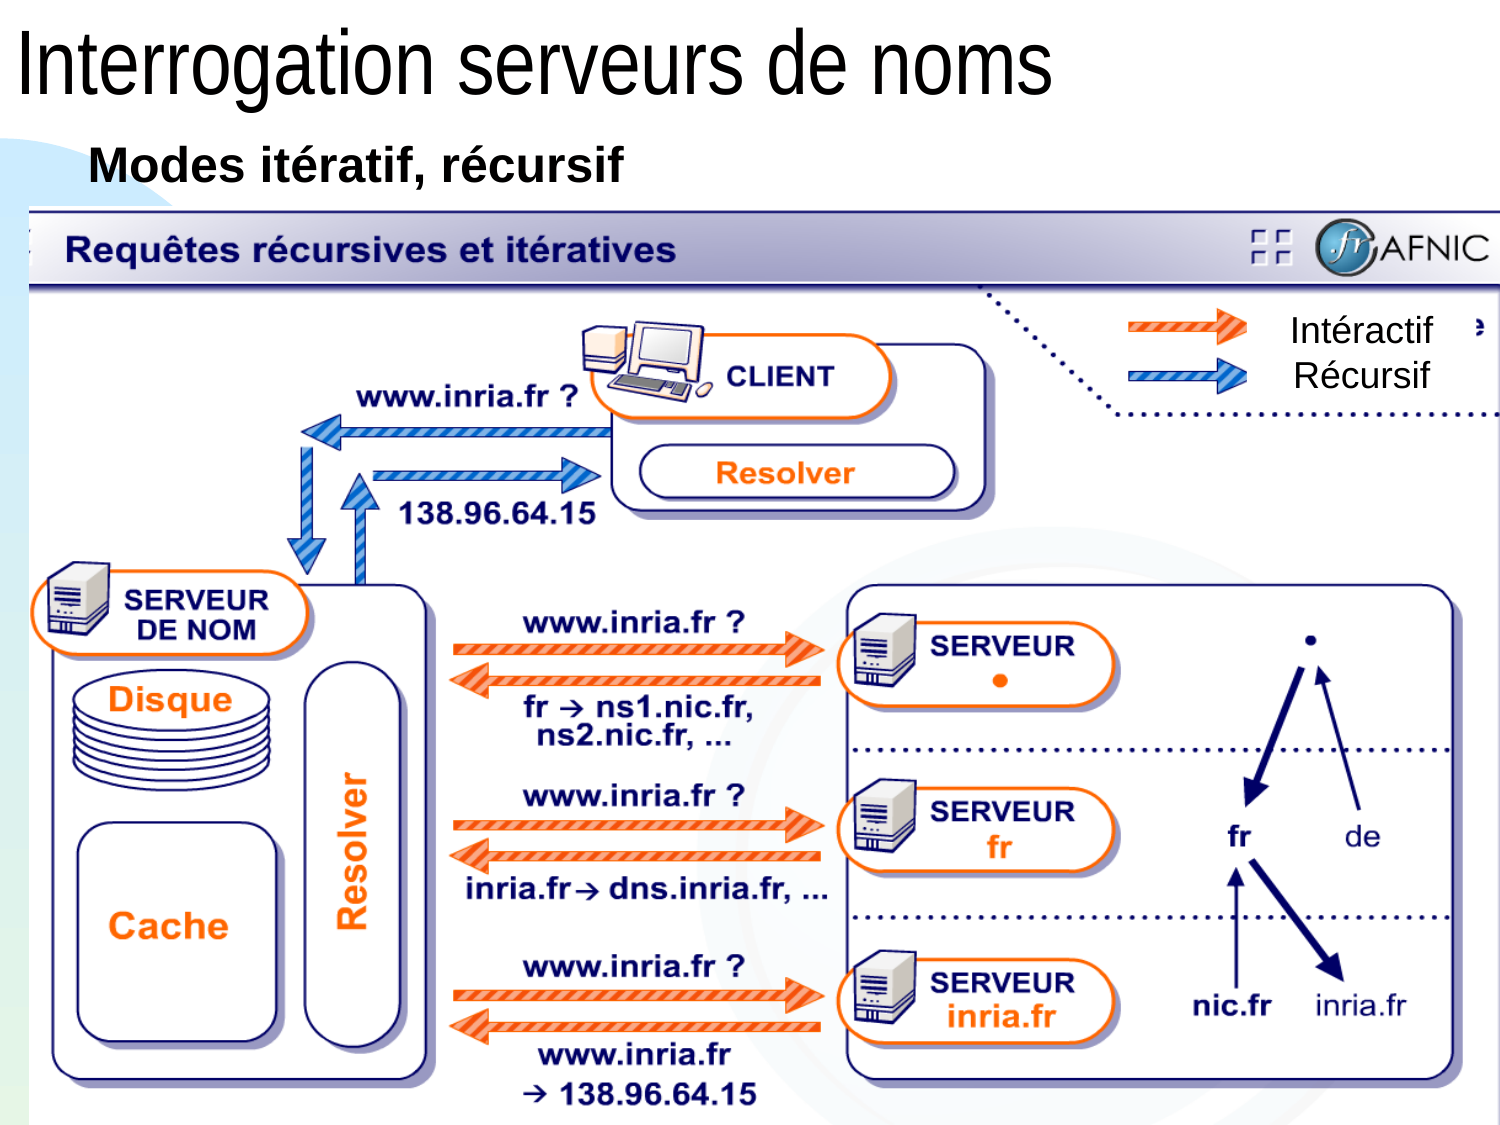

# Interrogation serveurs de noms
 Modes itératif, récursif
Intéractif
Récursif